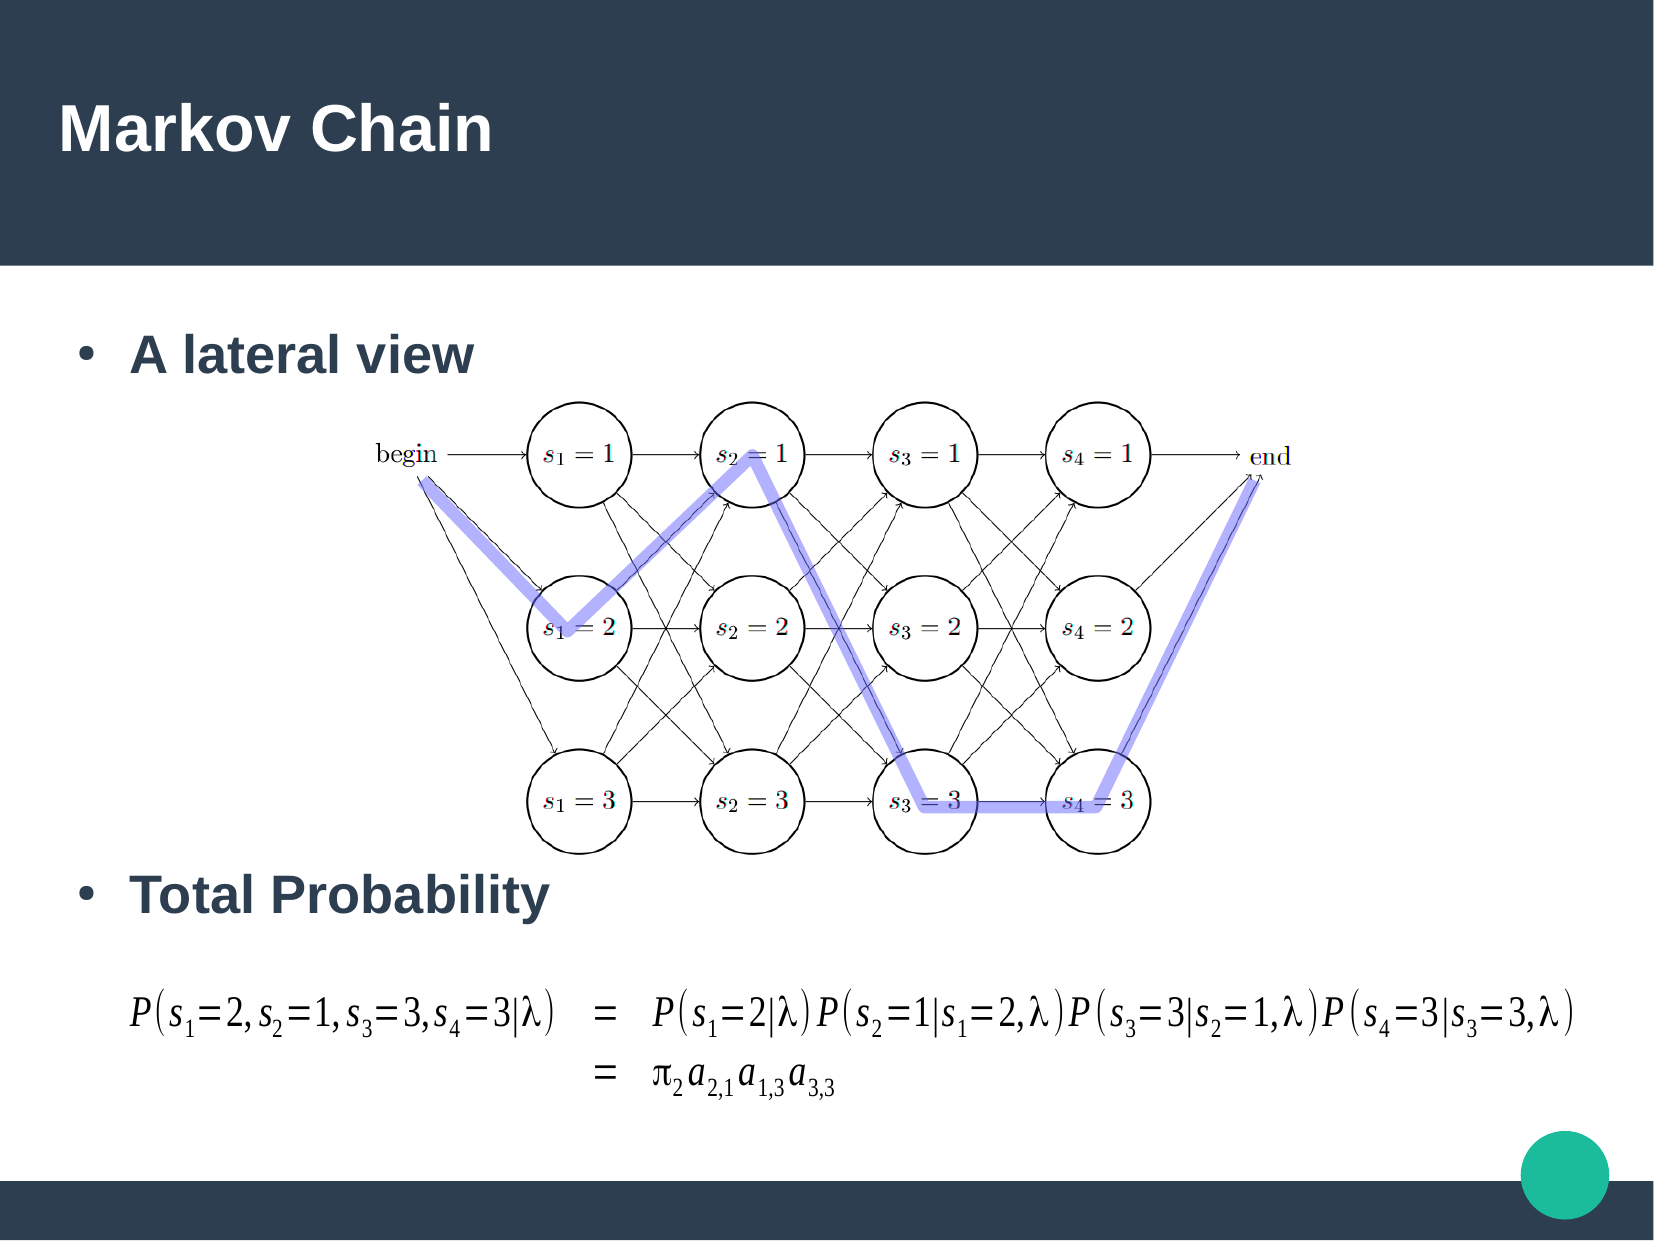

# Markov Chain
A lateral view
Total Probability